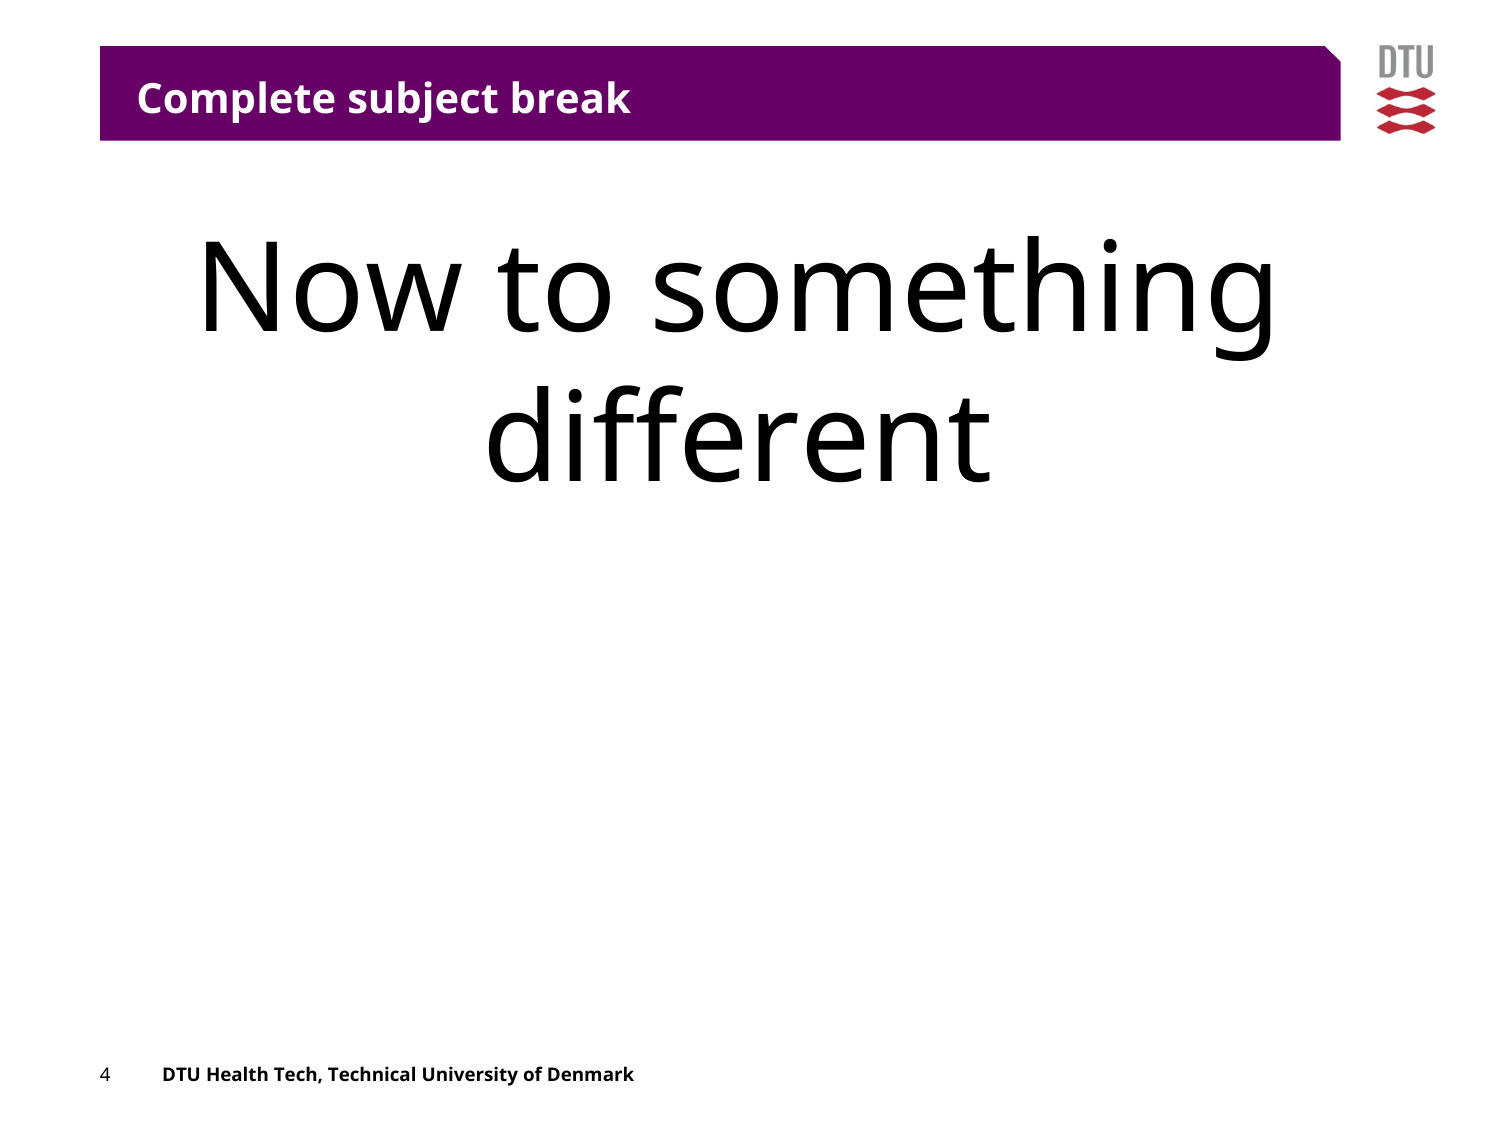

Complete subject break
Now to something different